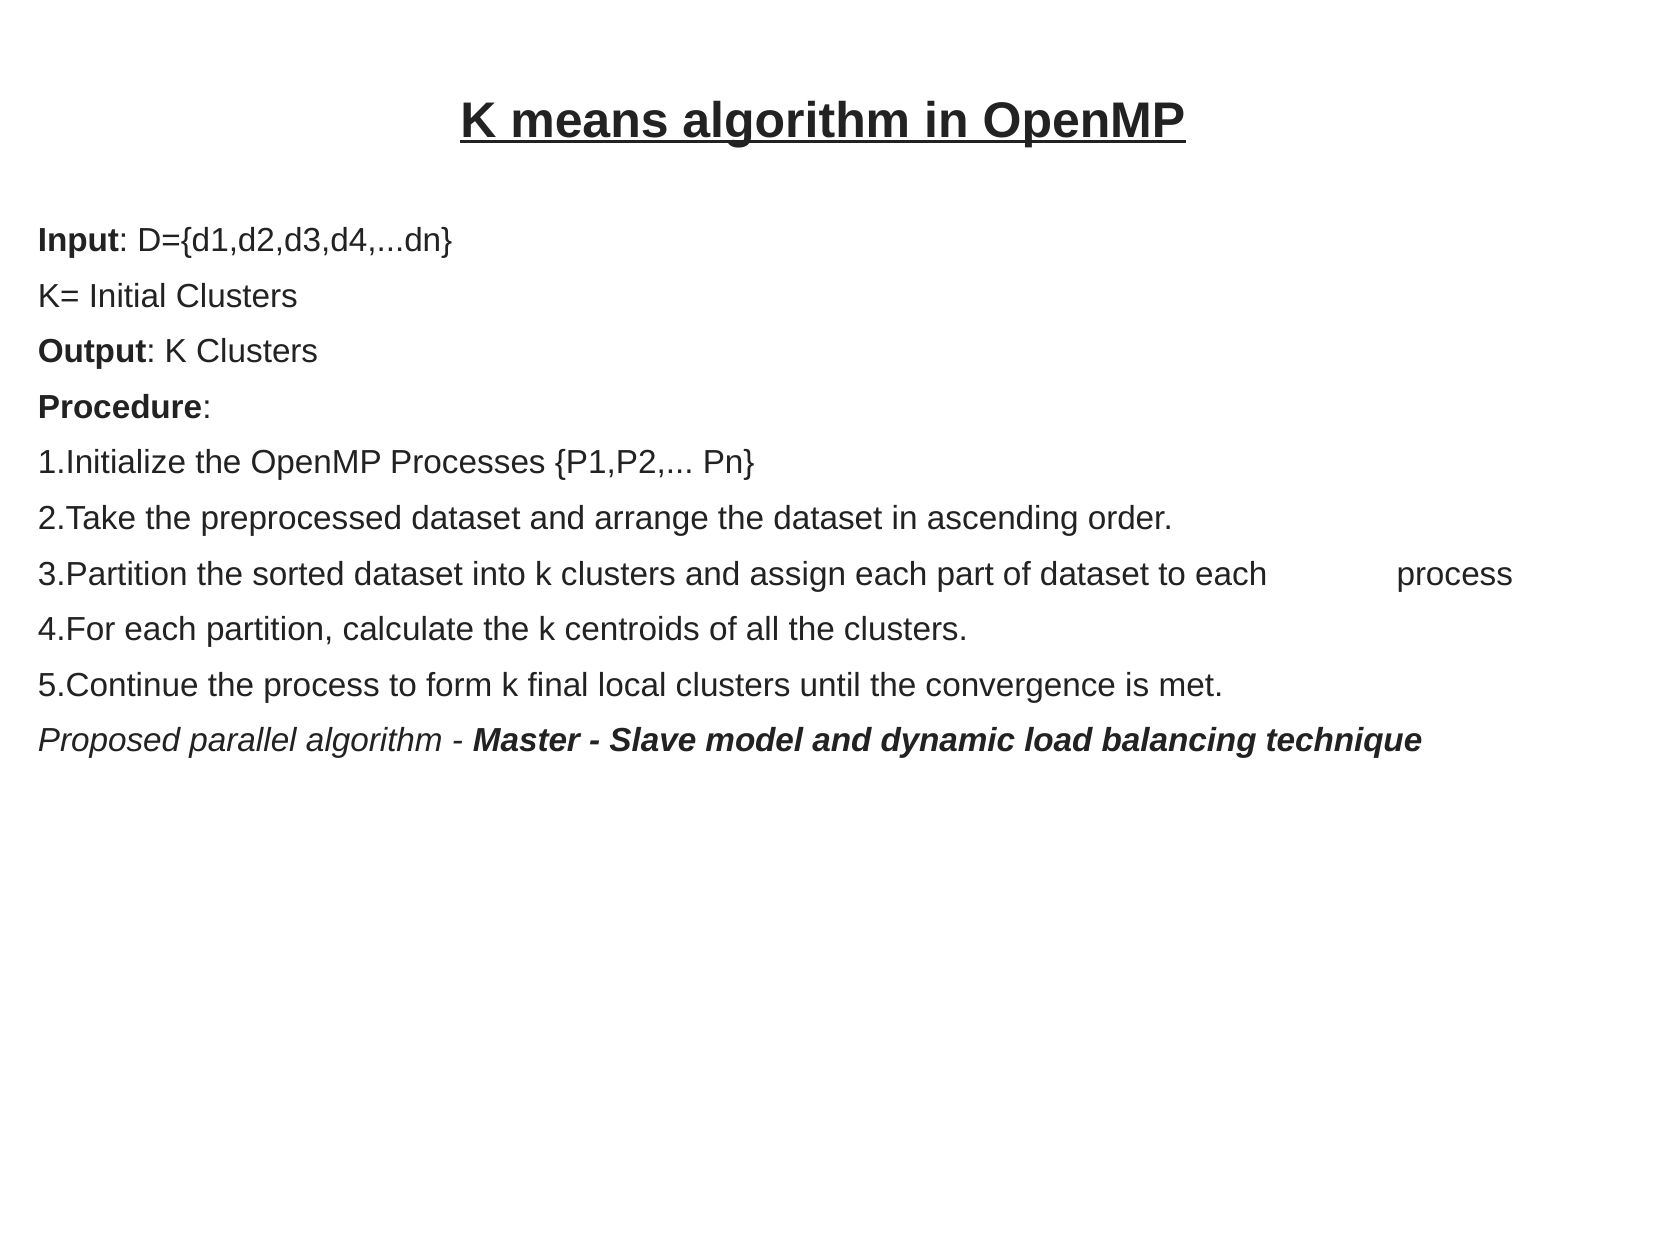

# K means algorithm in OpenMP
Input: D={d1,d2,d3,d4,...dn}
K= Initial Clusters
Output: K Clusters
Procedure:
1.Initialize the OpenMP Processes {P1,P2,... Pn}
2.Take the preprocessed dataset and arrange the dataset in ascending order.
3.Partition the sorted dataset into k clusters and assign each part of dataset to each process
4.For each partition, calculate the k centroids of all the clusters.
5.Continue the process to form k final local clusters until the convergence is met.
Proposed parallel algorithm - Master - Slave model and dynamic load balancing technique